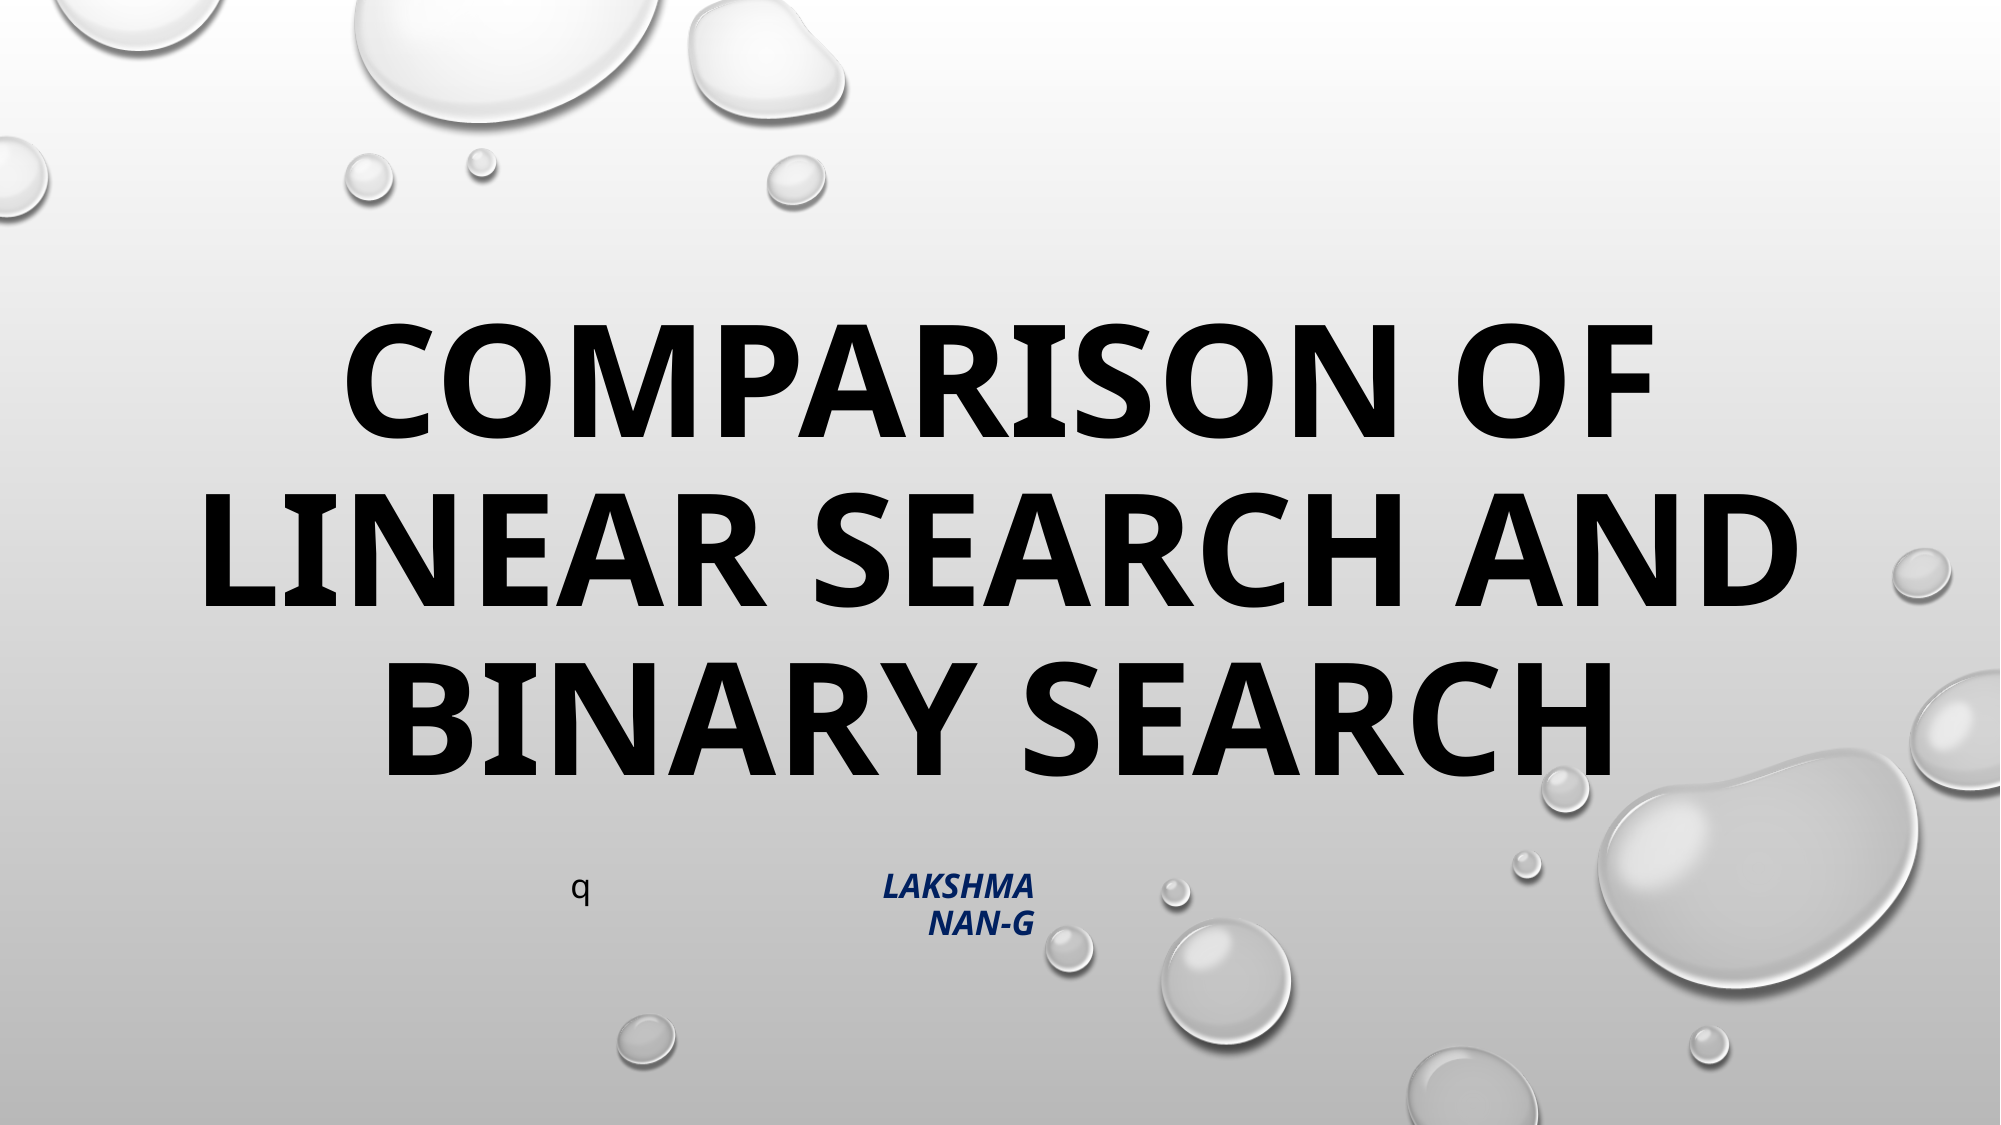

# Comparison of Linear Search and Binary Search
Lakshmanan-G